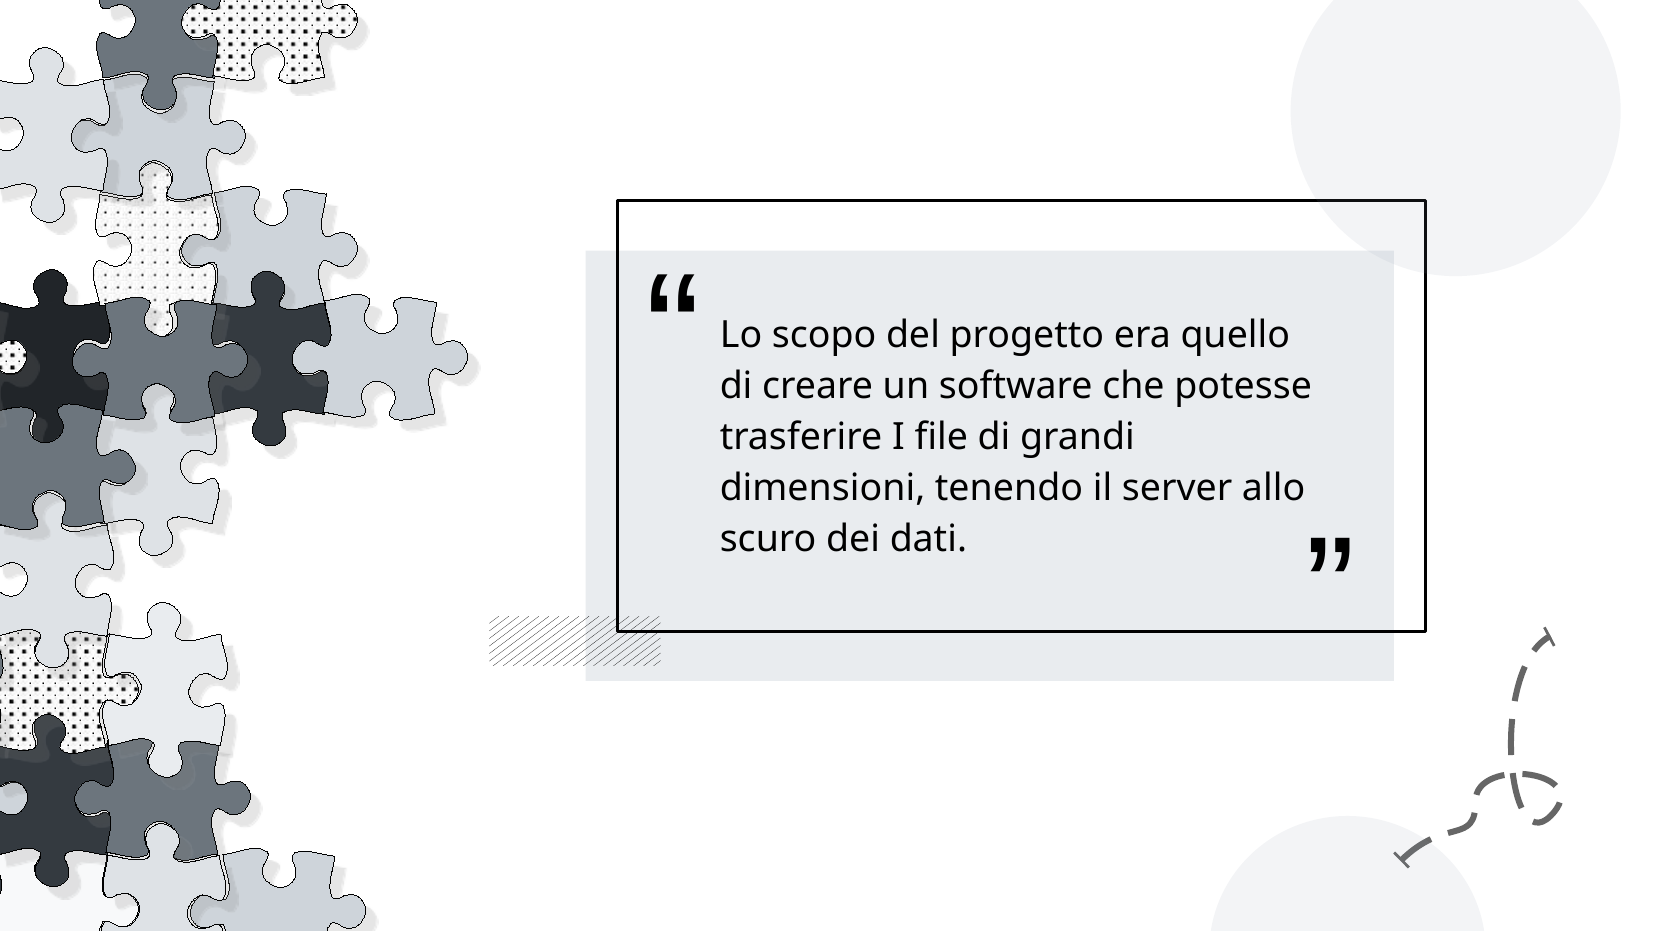

Lo scopo del progetto era quello di creare un software che potesse trasferire I file di grandi dimensioni, tenendo il server allo scuro dei dati.